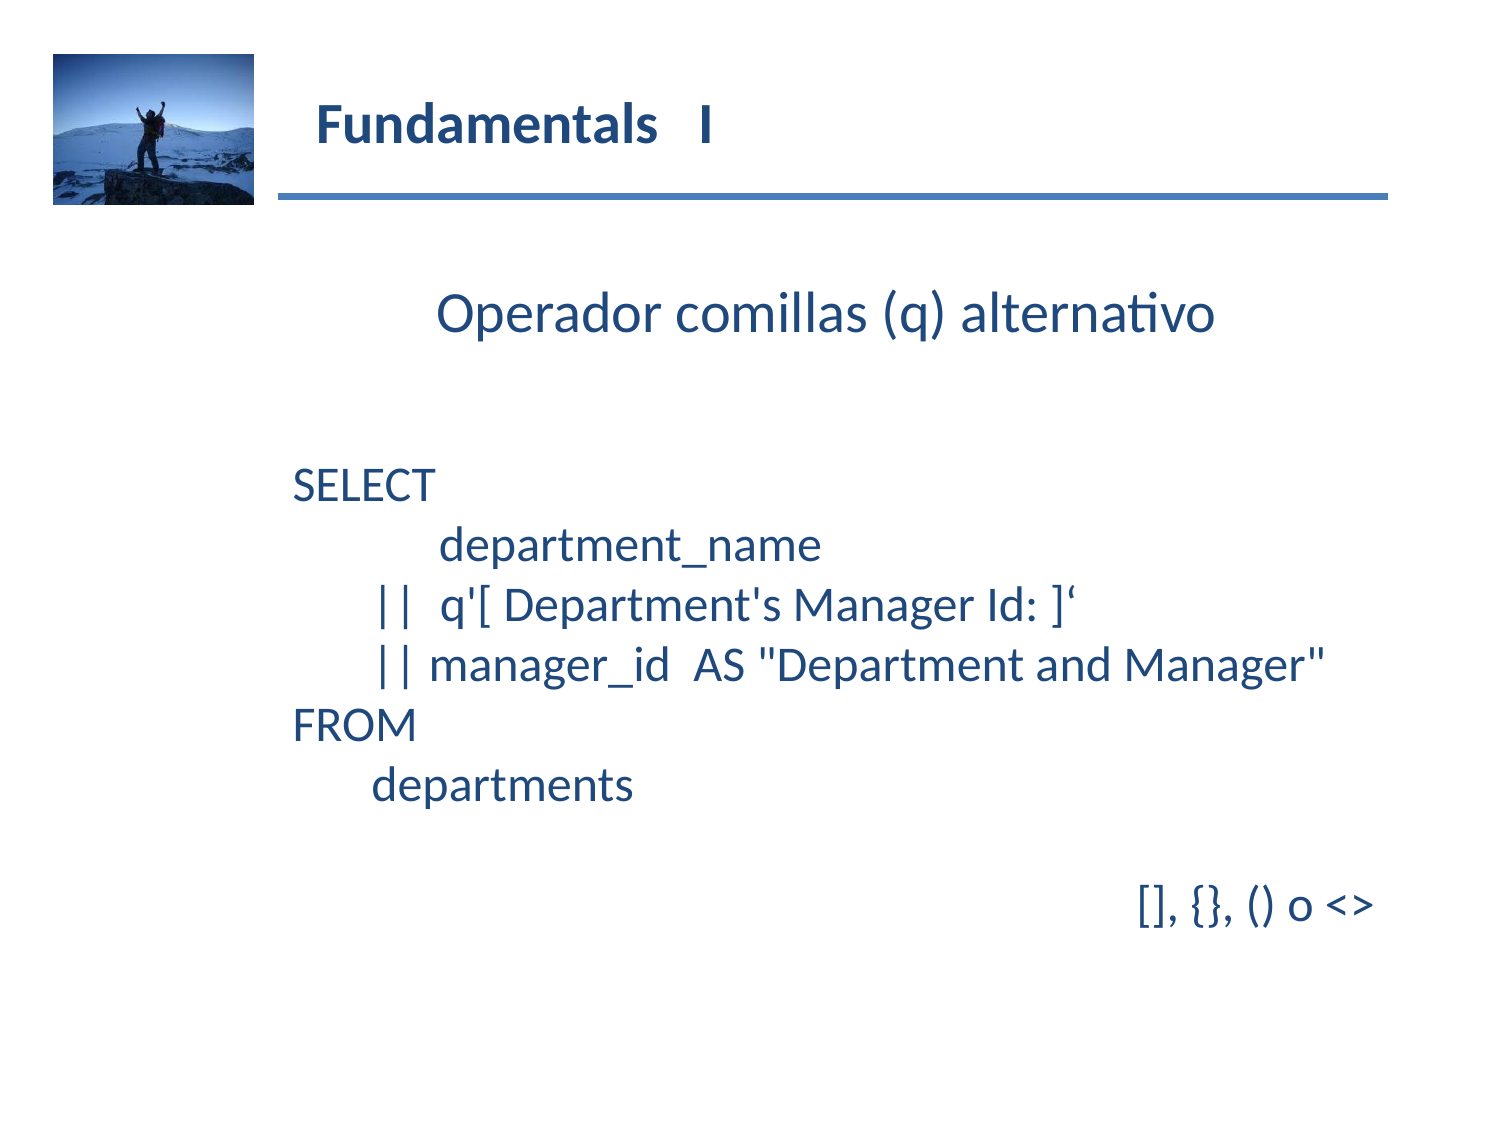

Fundamentals I
Operador comillas (q) alternativo
SELECT
 department_name
 || q'[ Department's Manager Id: ]‘
 || manager_id AS "Department and Manager"
FROM
 departments
 [], {}, () o <>